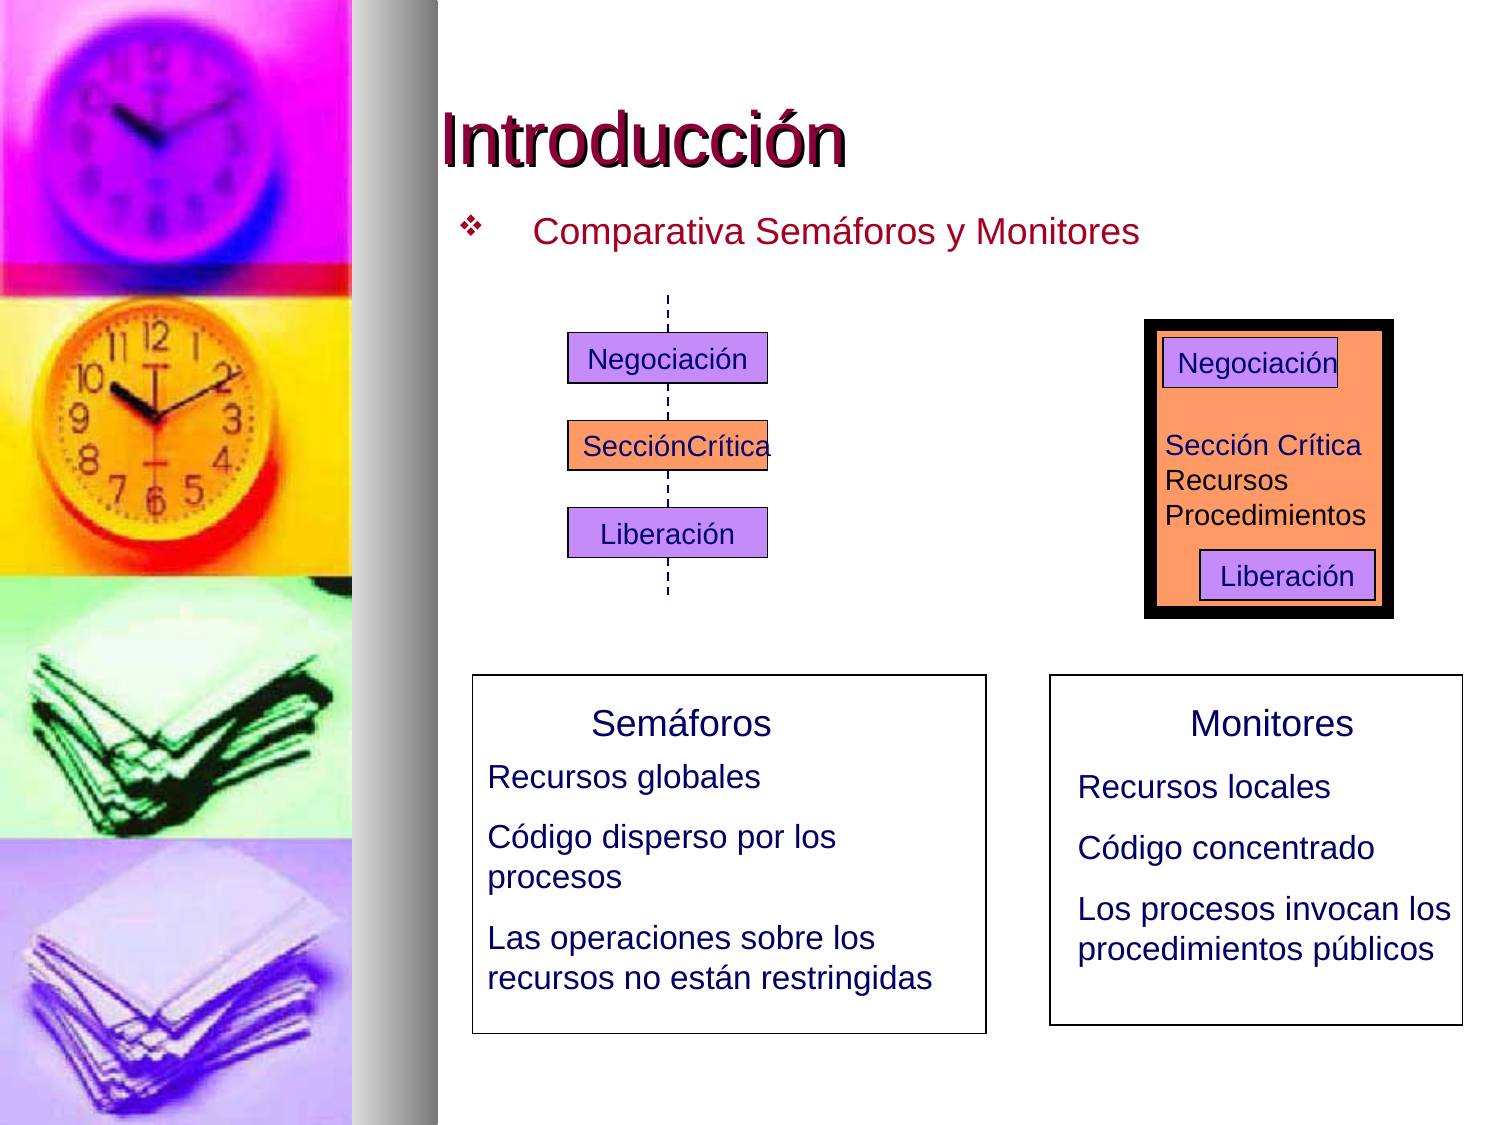

# Introducción
Comparativa Semáforos y Monitores
Sección Crítica
Recursos
Procedimientos
Negociación
Negociación
SecciónCrítica
Liberación
Liberación
Semáforos
Monitores
Recursos globales
Código disperso por los procesos
Las operaciones sobre los recursos no están restringidas
Recursos locales
Código concentrado
Los procesos invocan los procedimientos públicos